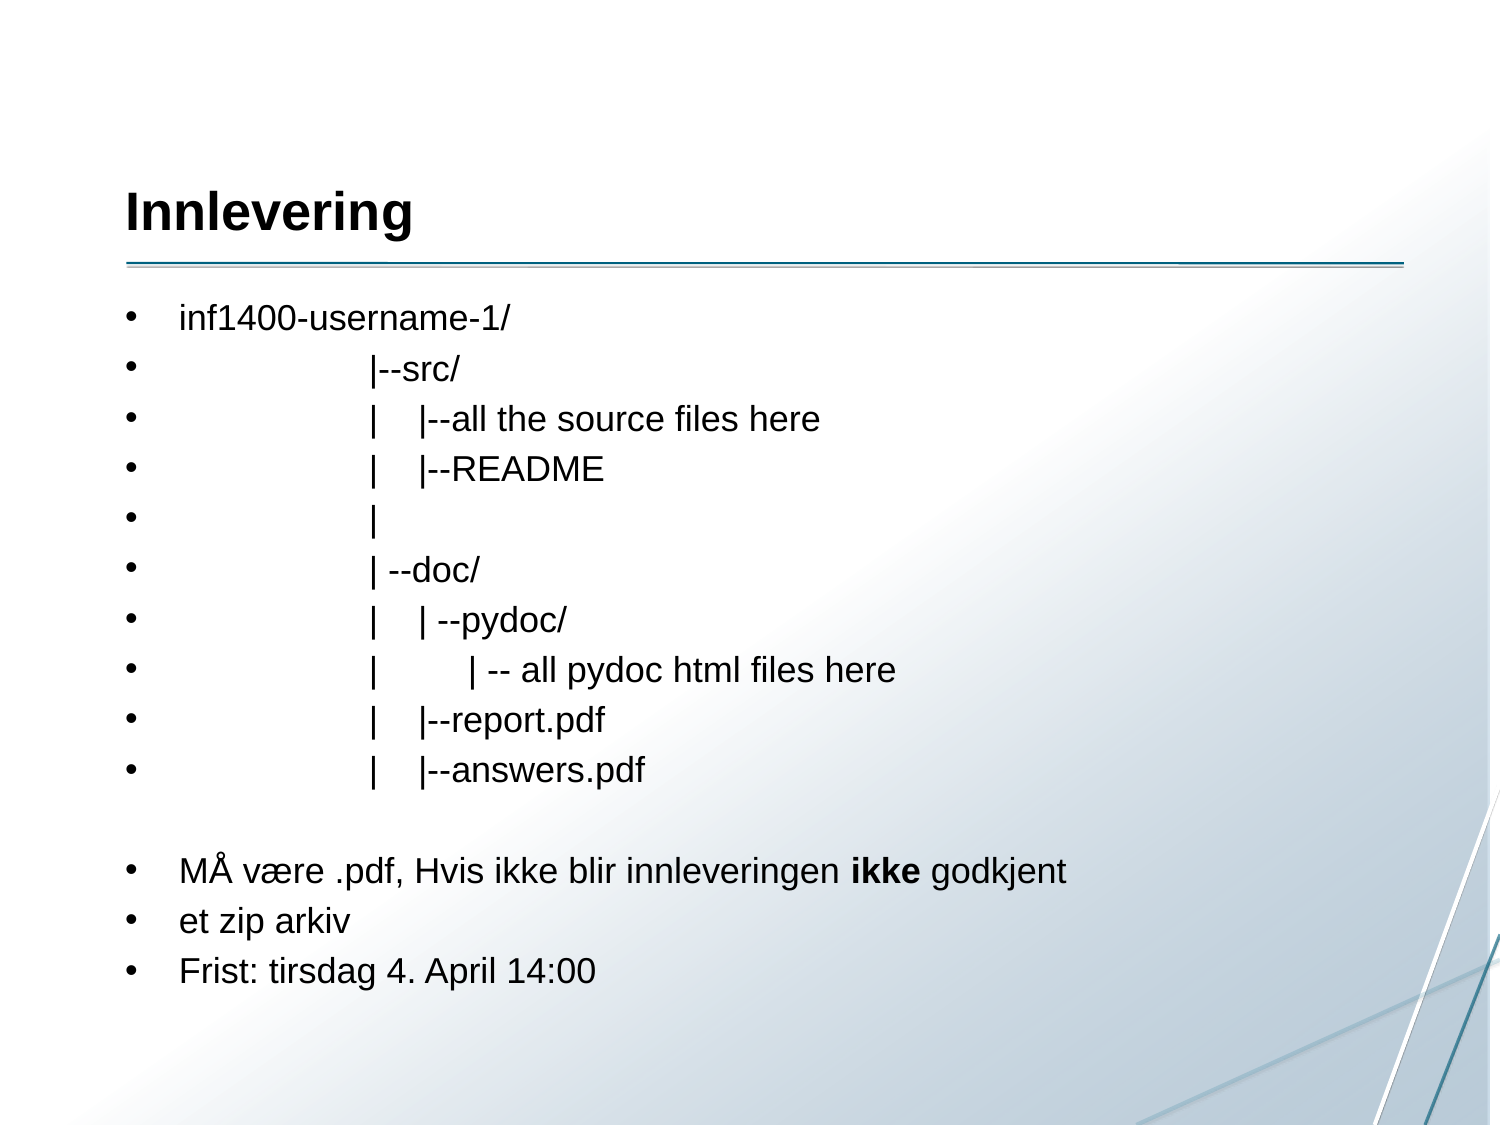

# Innlevering
inf1400-username-1/
 |--src/
 | |--all the source files here
 | |--README
 |
 | --doc/
 | | --pydoc/
 | | -- all pydoc html files here
 | |--report.pdf
 | |--answers.pdf
MÅ være .pdf, Hvis ikke blir innleveringen ikke godkjent
et zip arkiv
Frist: tirsdag 4. April 14:00